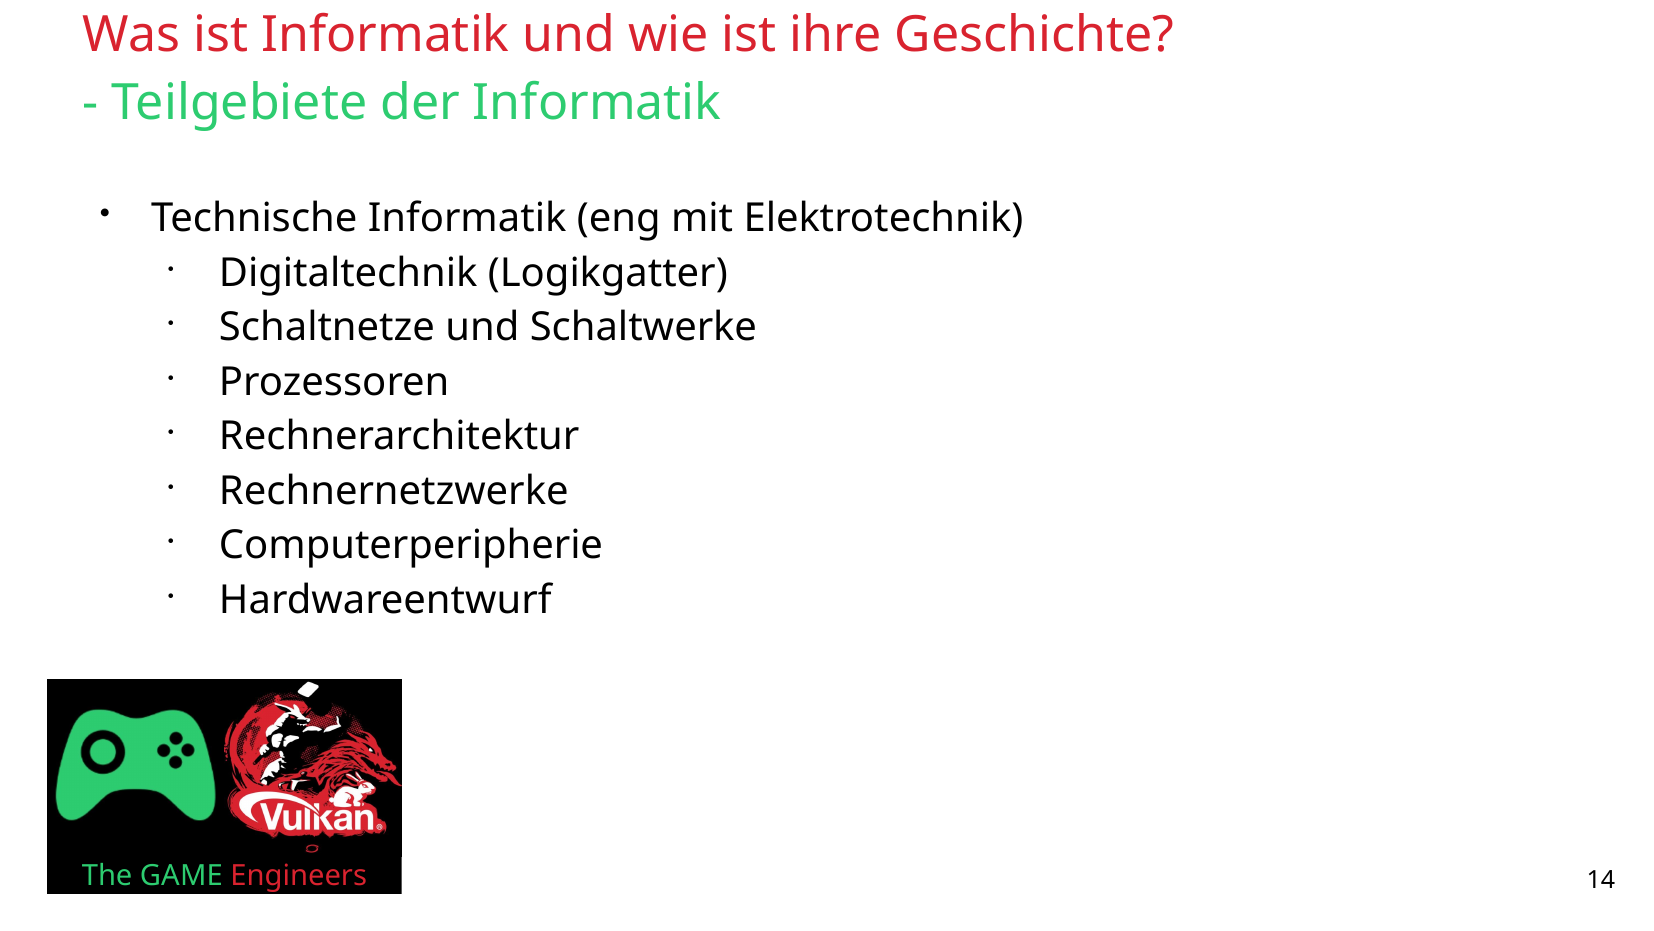

# Was ist Informatik und wie ist ihre Geschichte? - Teilgebiete der Informatik
Technische Informatik (eng mit Elektrotechnik)
Digitaltechnik (Logikgatter)
Schaltnetze und Schaltwerke
Prozessoren
Rechnerarchitektur
Rechnernetzwerke
Computerperipherie
Hardwareentwurf